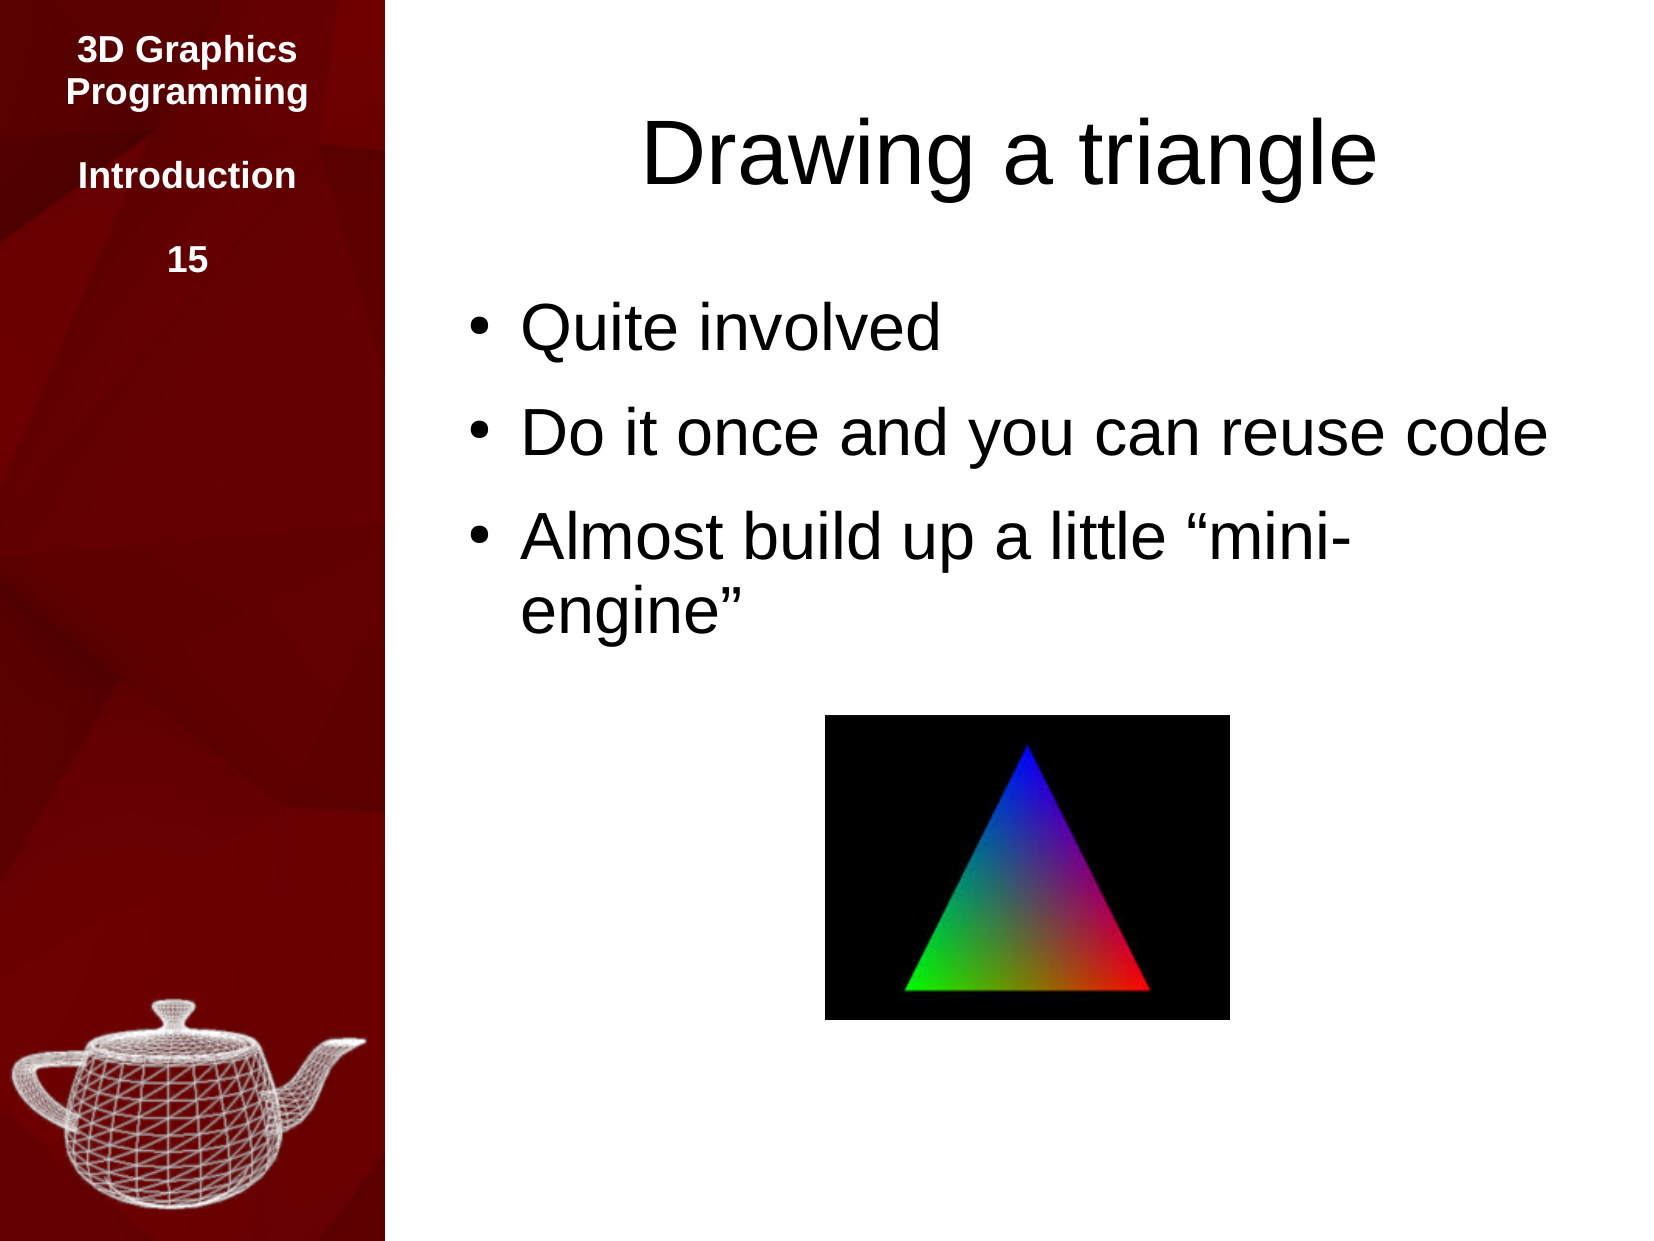

# Drawing a triangle
Quite involved
Do it once and you can reuse code
Almost build up a little “mini-engine”